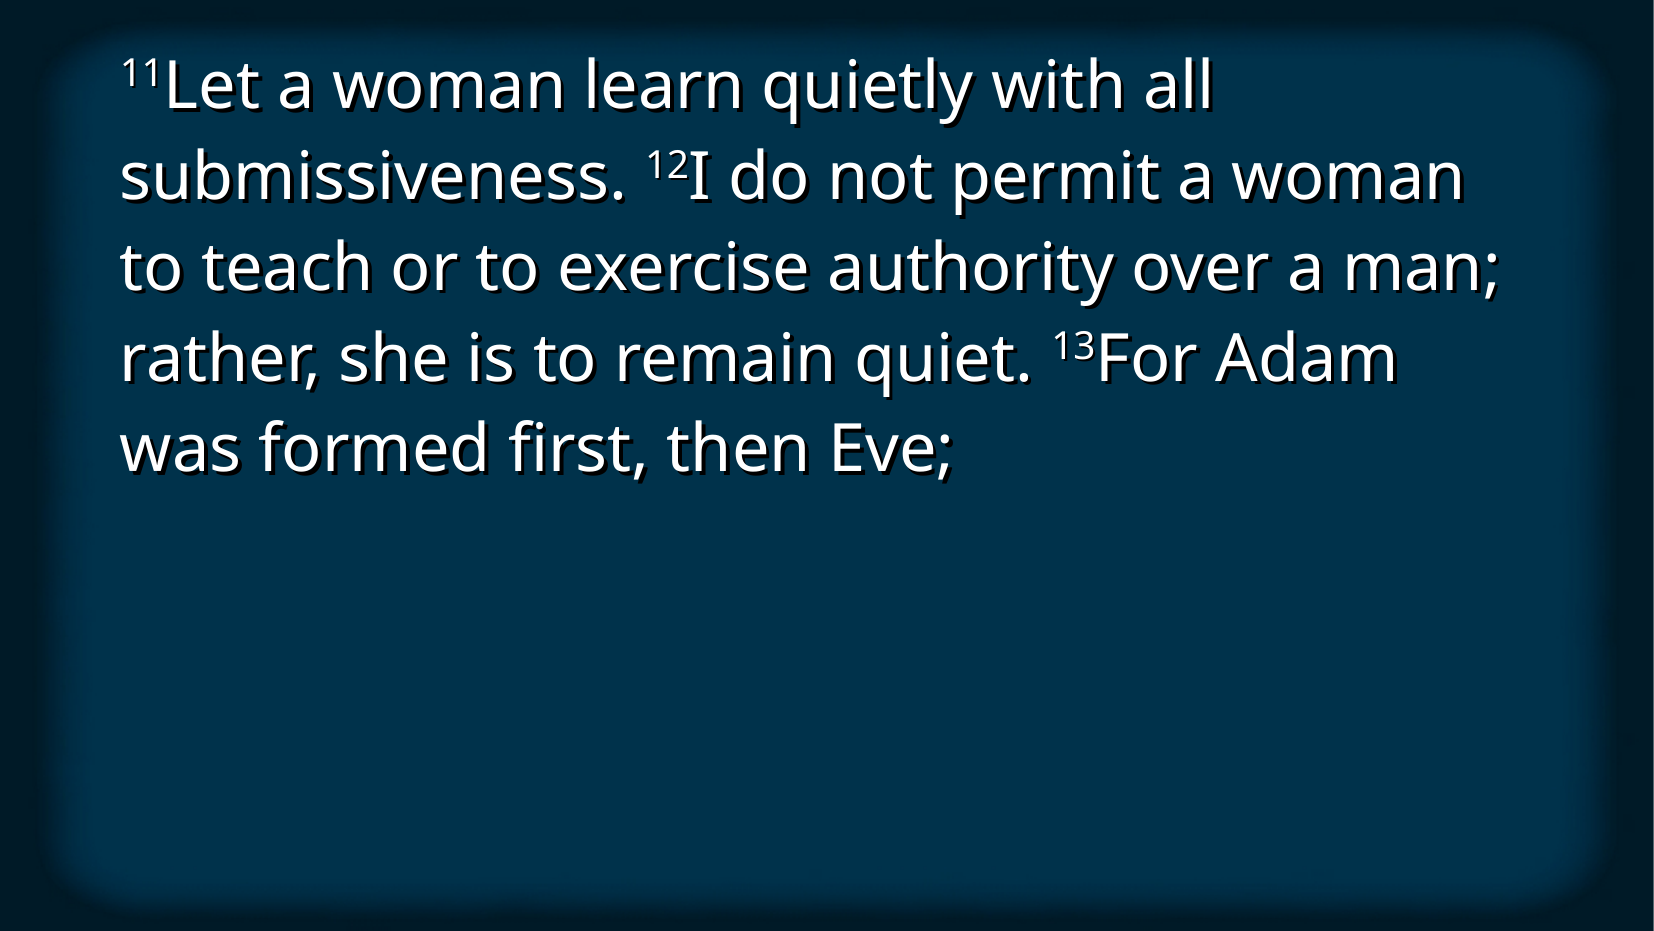

11Let a woman learn quietly with all submissiveness. 12I do not permit a woman to teach or to exercise authority over a man; rather, she is to remain quiet. 13For Adam was formed first, then Eve;